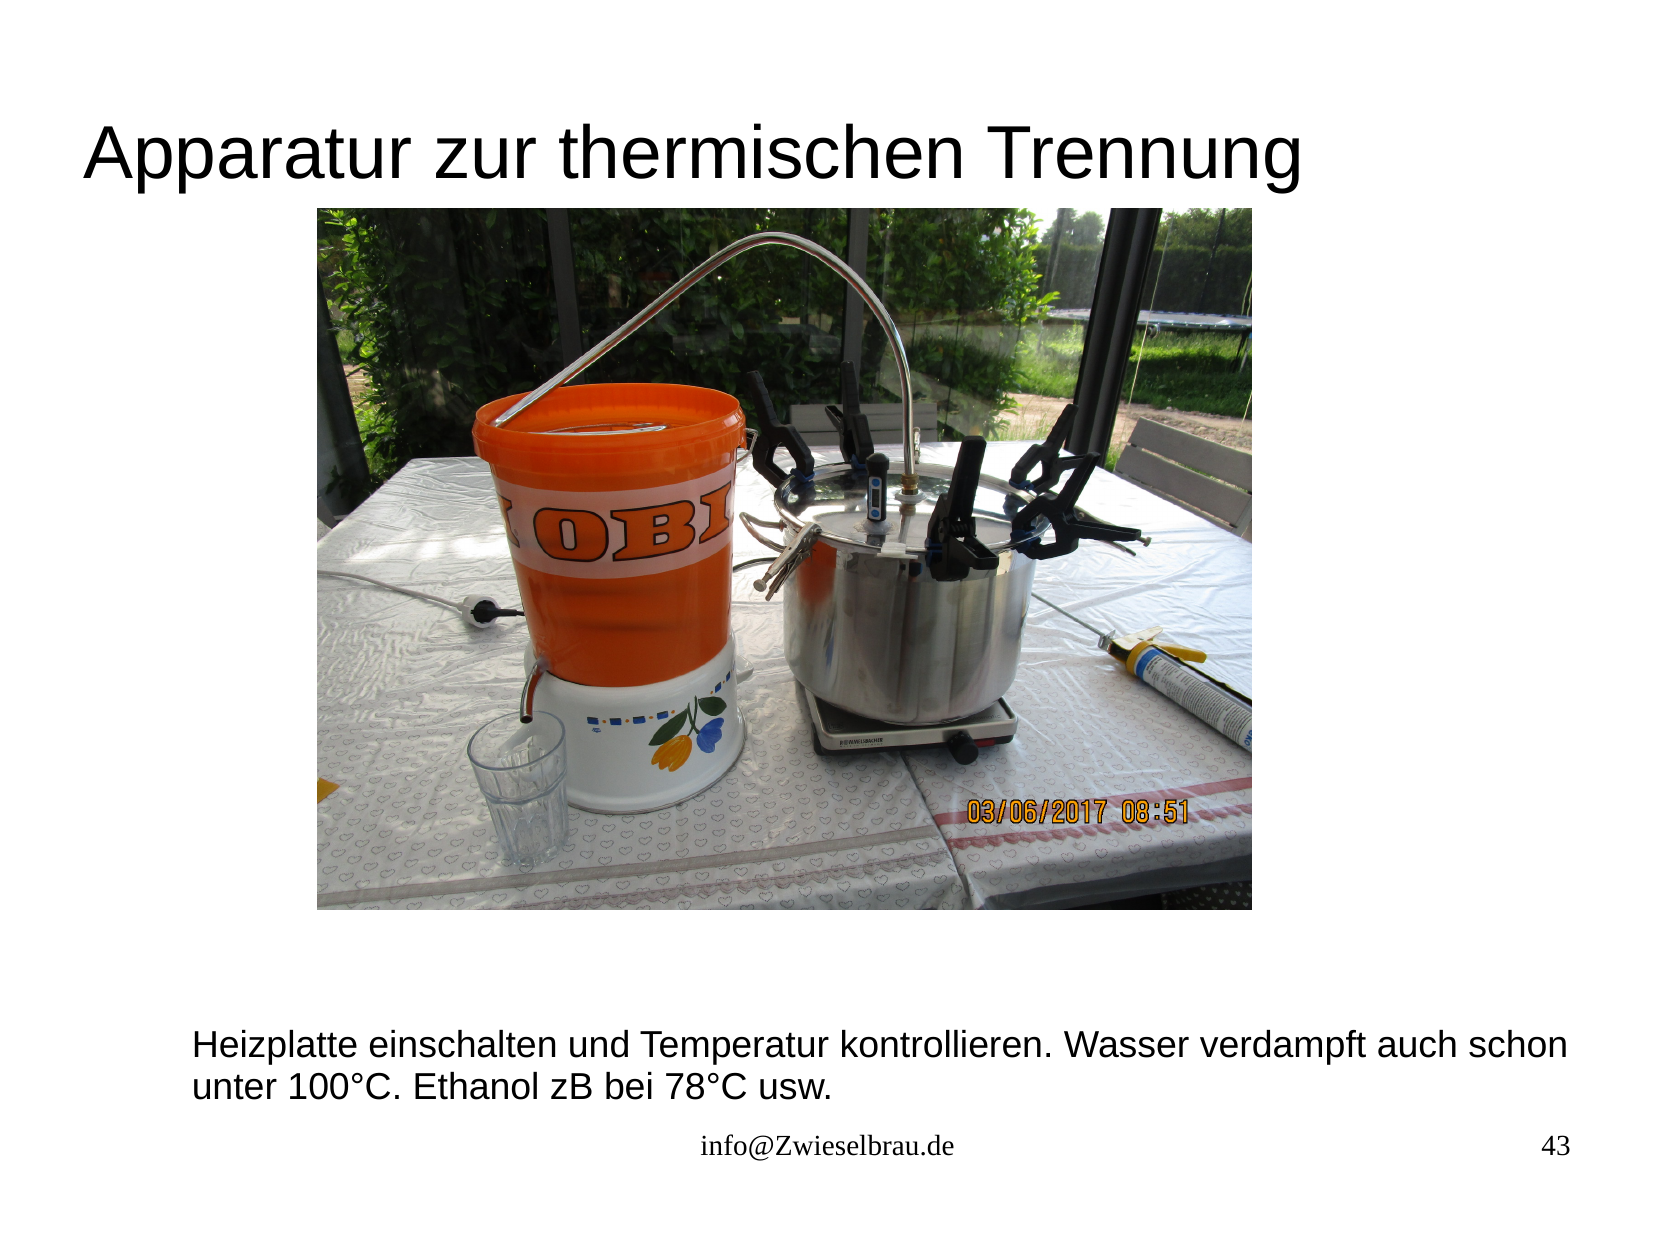

# Apparatur zur thermischen Trennung
Heizplatte einschalten und Temperatur kontrollieren. Wasser verdampft auch schon
unter 100°C. Ethanol zB bei 78°C usw.
info@Zwieselbrau.de
43